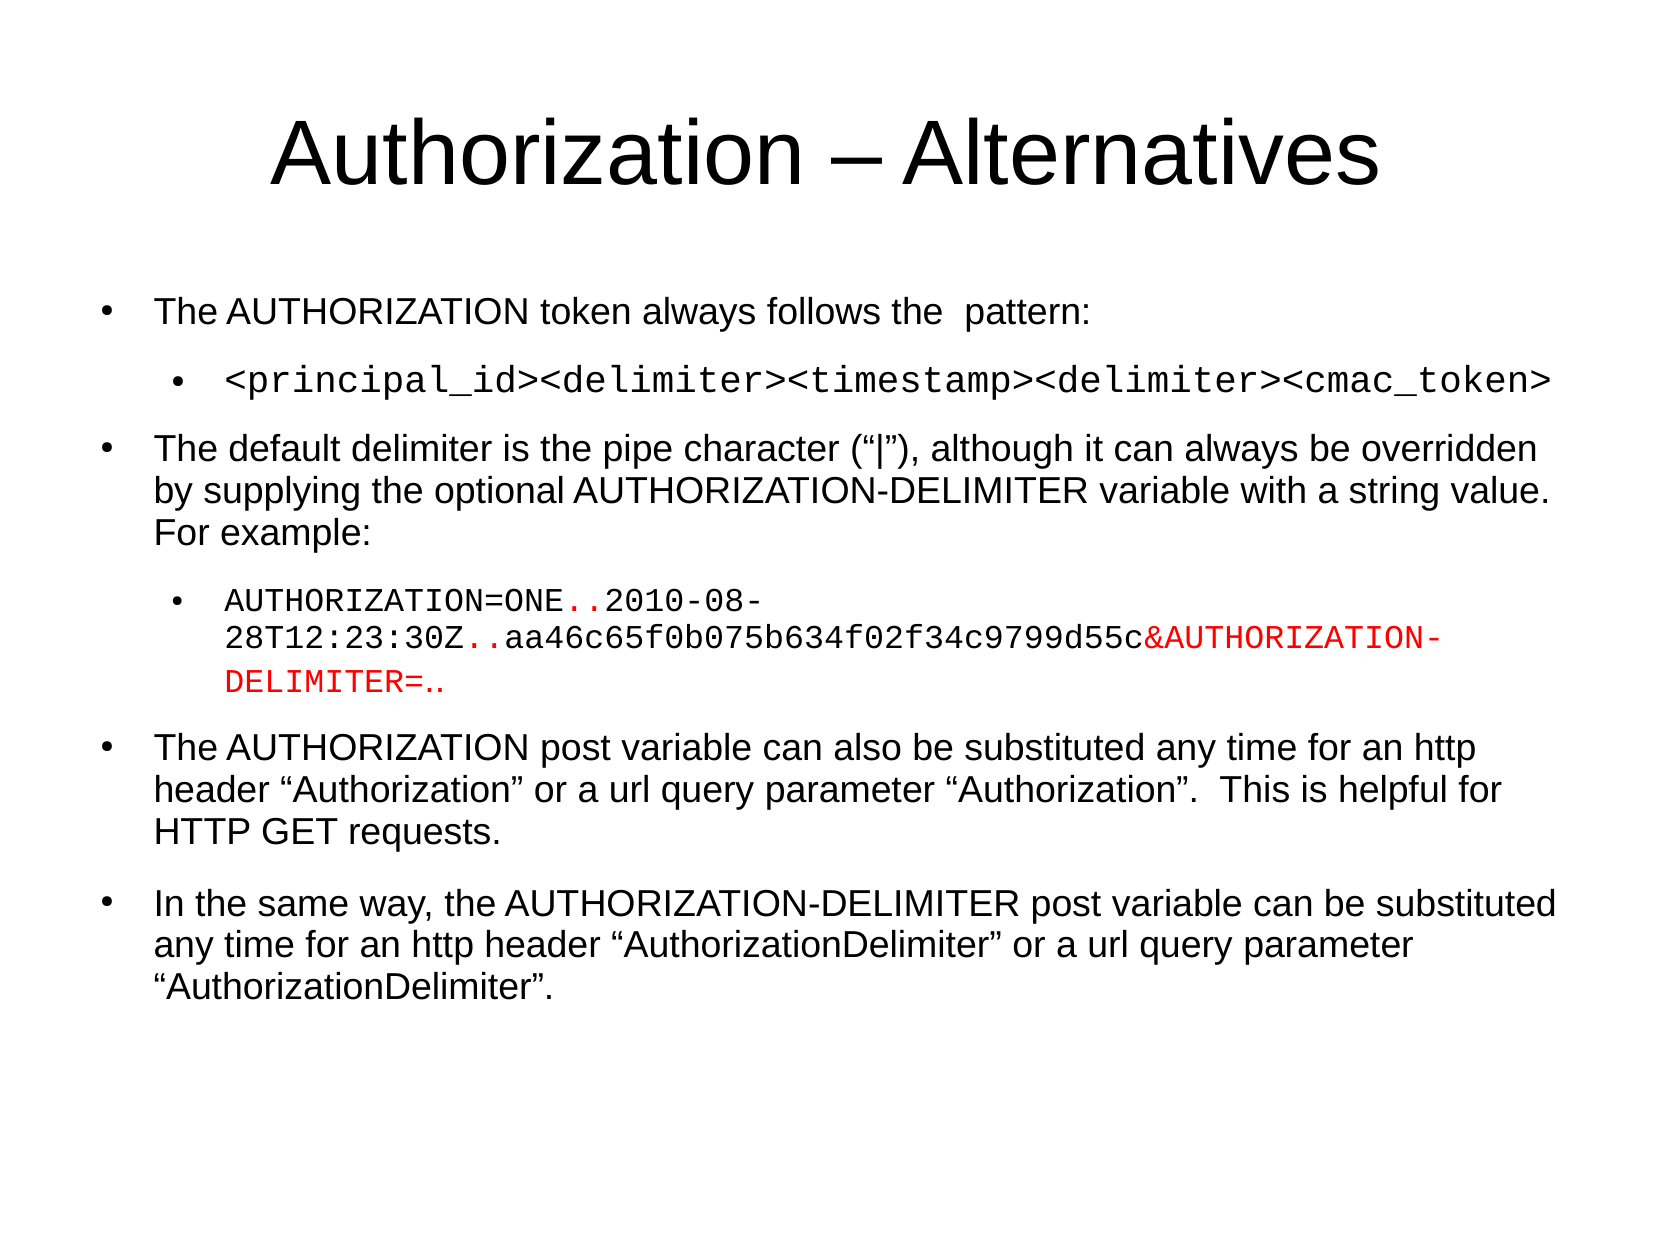

# Authorization – Alternatives
The AUTHORIZATION token always follows the pattern:
<principal_id><delimiter><timestamp><delimiter><cmac_token>
The default delimiter is the pipe character (“|”), although it can always be overridden by supplying the optional AUTHORIZATION-DELIMITER variable with a string value. For example:
AUTHORIZATION=ONE..2010-08-28T12:23:30Z..aa46c65f0b075b634f02f34c9799d55c&AUTHORIZATION-DELIMITER=..
The AUTHORIZATION post variable can also be substituted any time for an http header “Authorization” or a url query parameter “Authorization”. This is helpful for HTTP GET requests.
In the same way, the AUTHORIZATION-DELIMITER post variable can be substituted any time for an http header “AuthorizationDelimiter” or a url query parameter “AuthorizationDelimiter”.